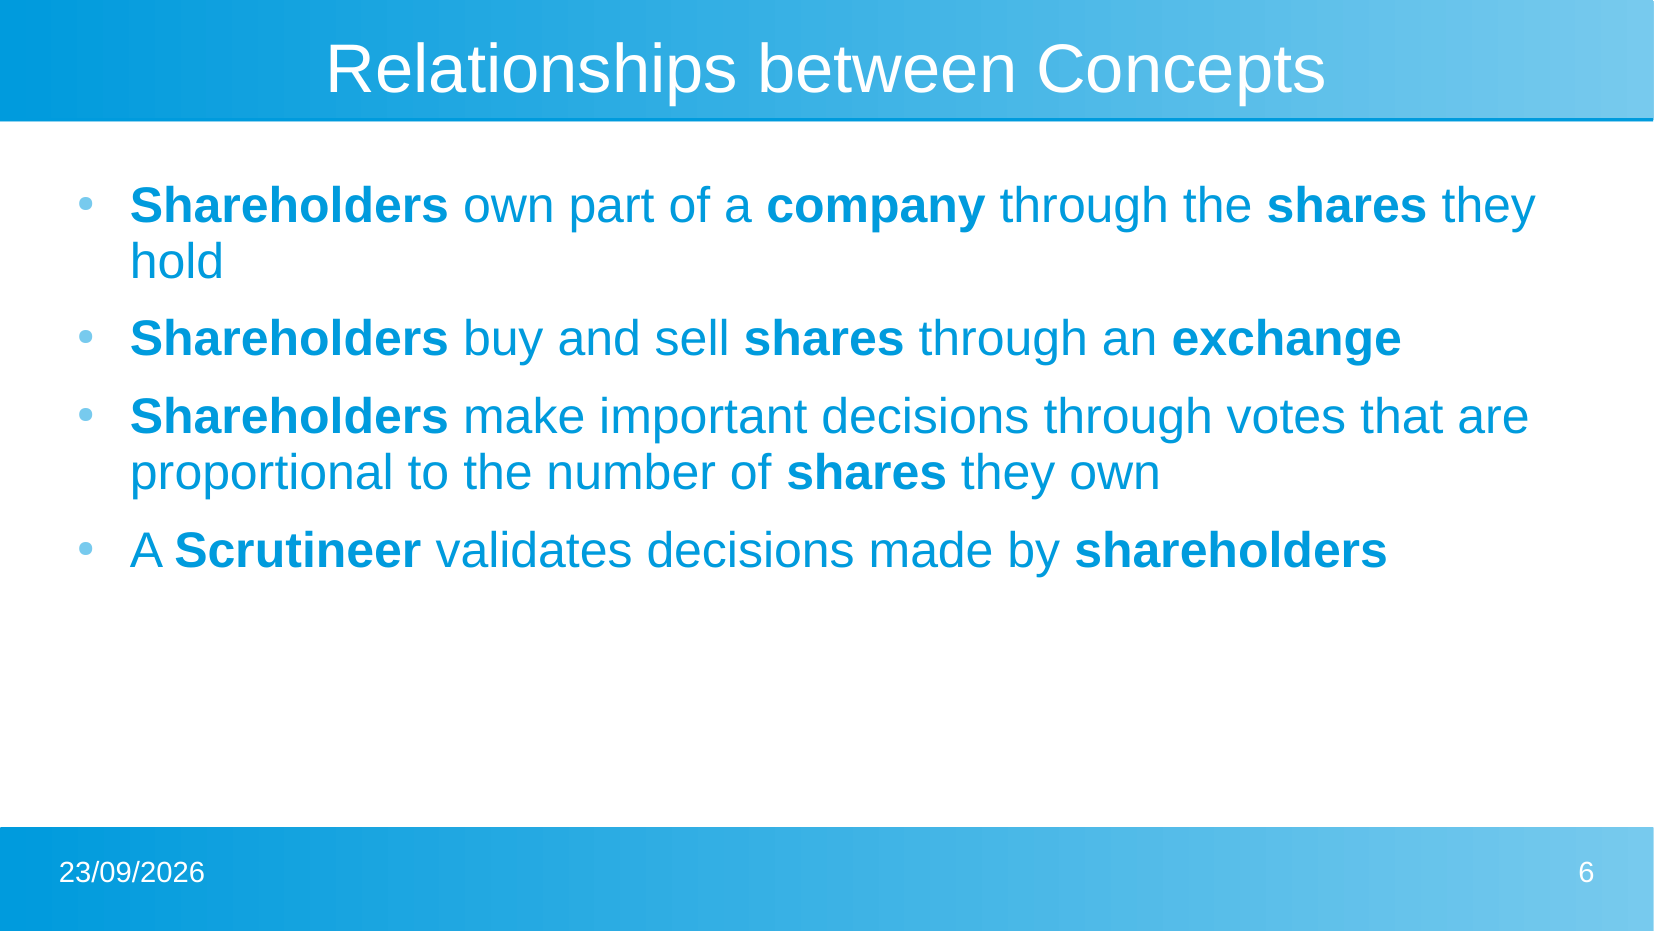

# Relationships between Concepts
Shareholders own part of a company through the shares they hold
Shareholders buy and sell shares through an exchange
Shareholders make important decisions through votes that are proportional to the number of shares they own
A Scrutineer validates decisions made by shareholders
6